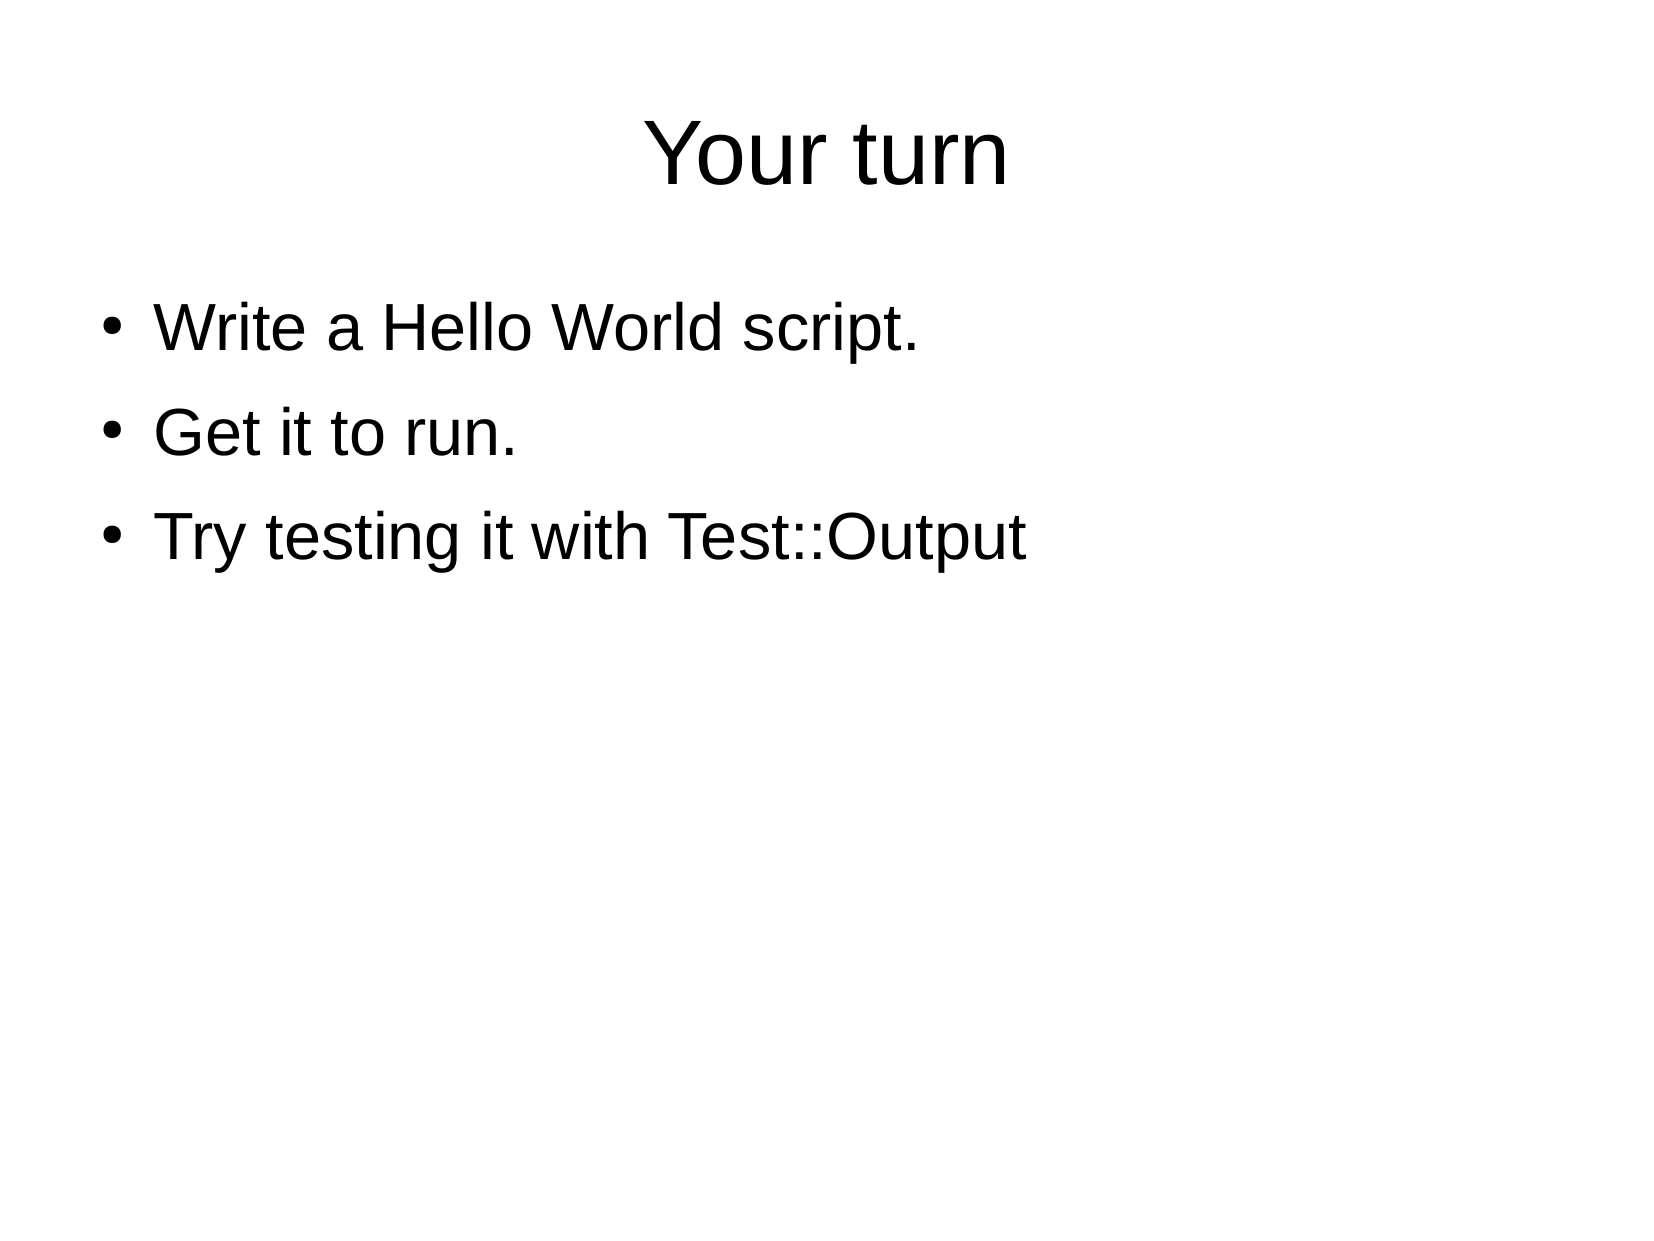

# Your turn
Write a Hello World script.
Get it to run.
Try testing it with Test::Output